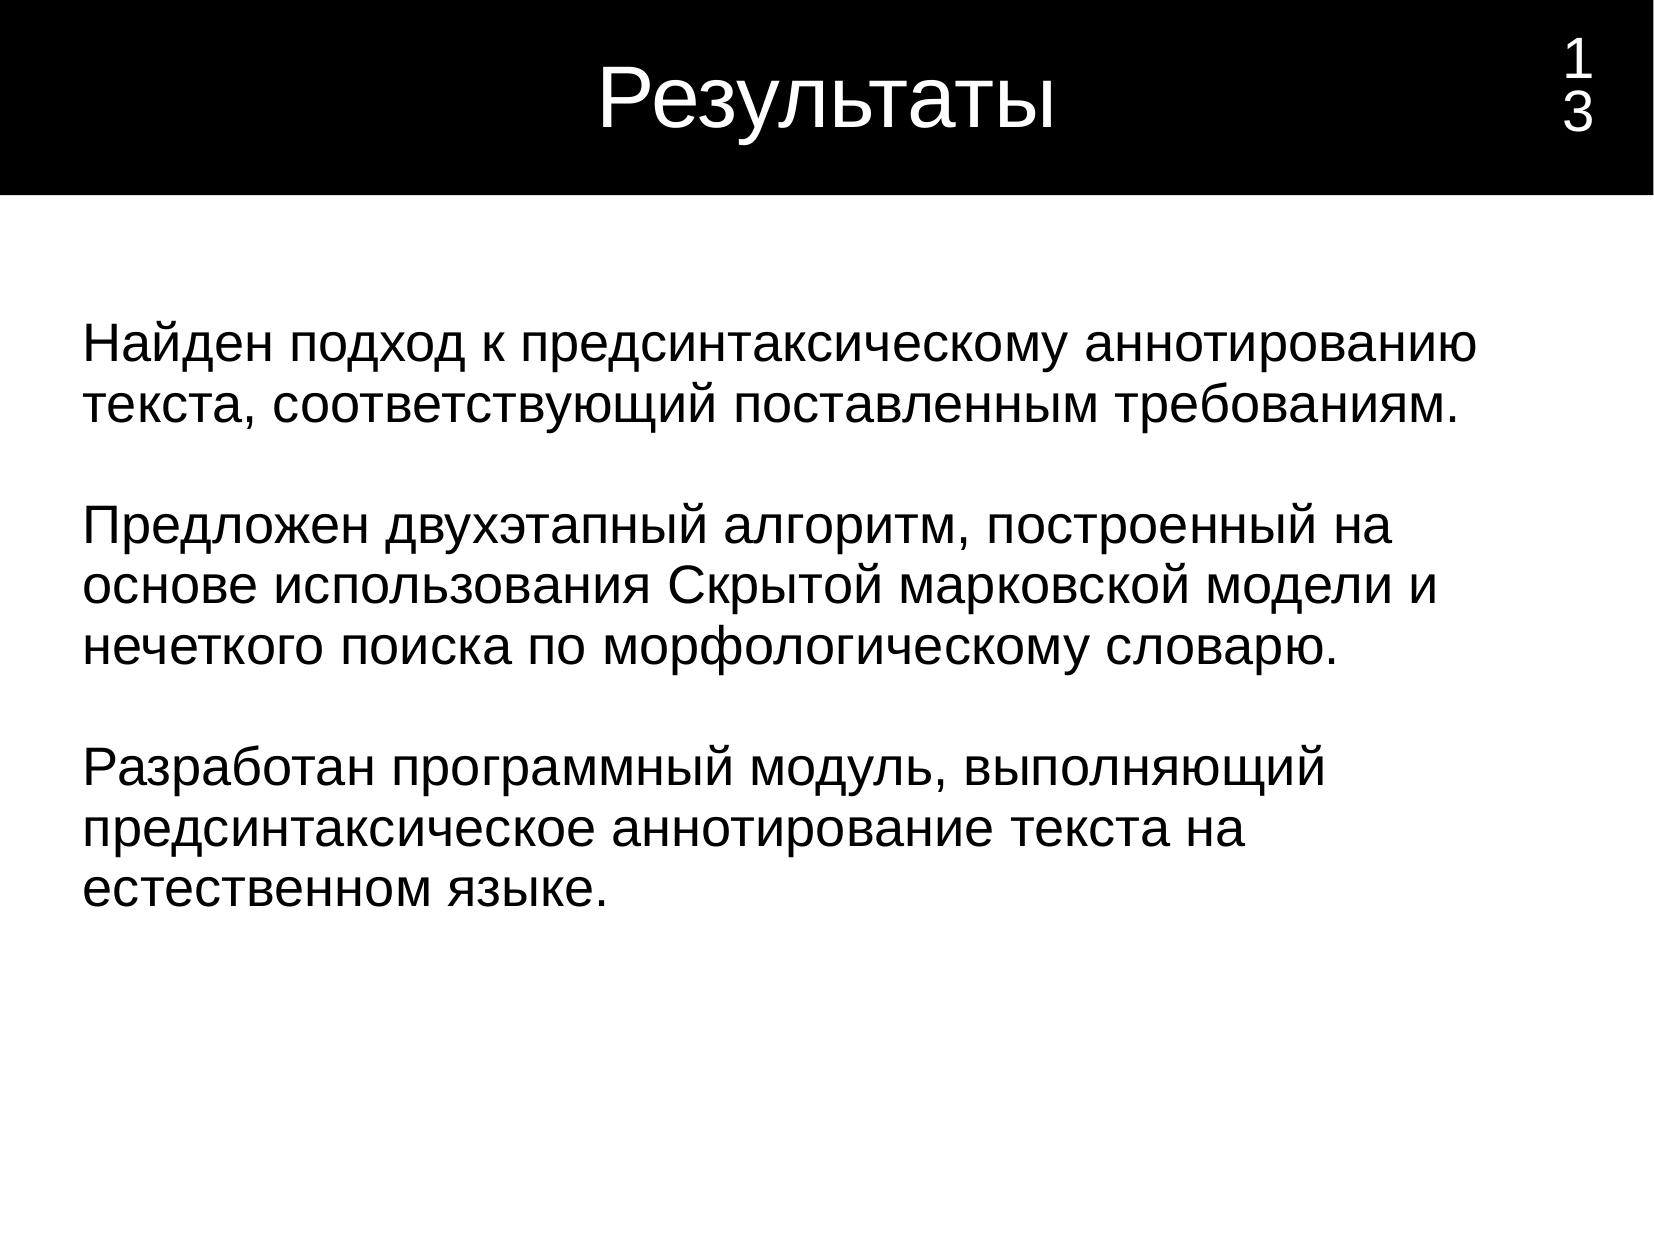

# Результаты
Найден подход к предсинтаксическому аннотированию текста, соответствующий поставленным требованиям.
Предложен двухэтапный алгоритм, построенный на основе использования Скрытой марковской модели и нечеткого поиска по морфологическому словарю.
Разработан программный модуль, выполняющий предсинтаксическое аннотирование текста на естественном языке.